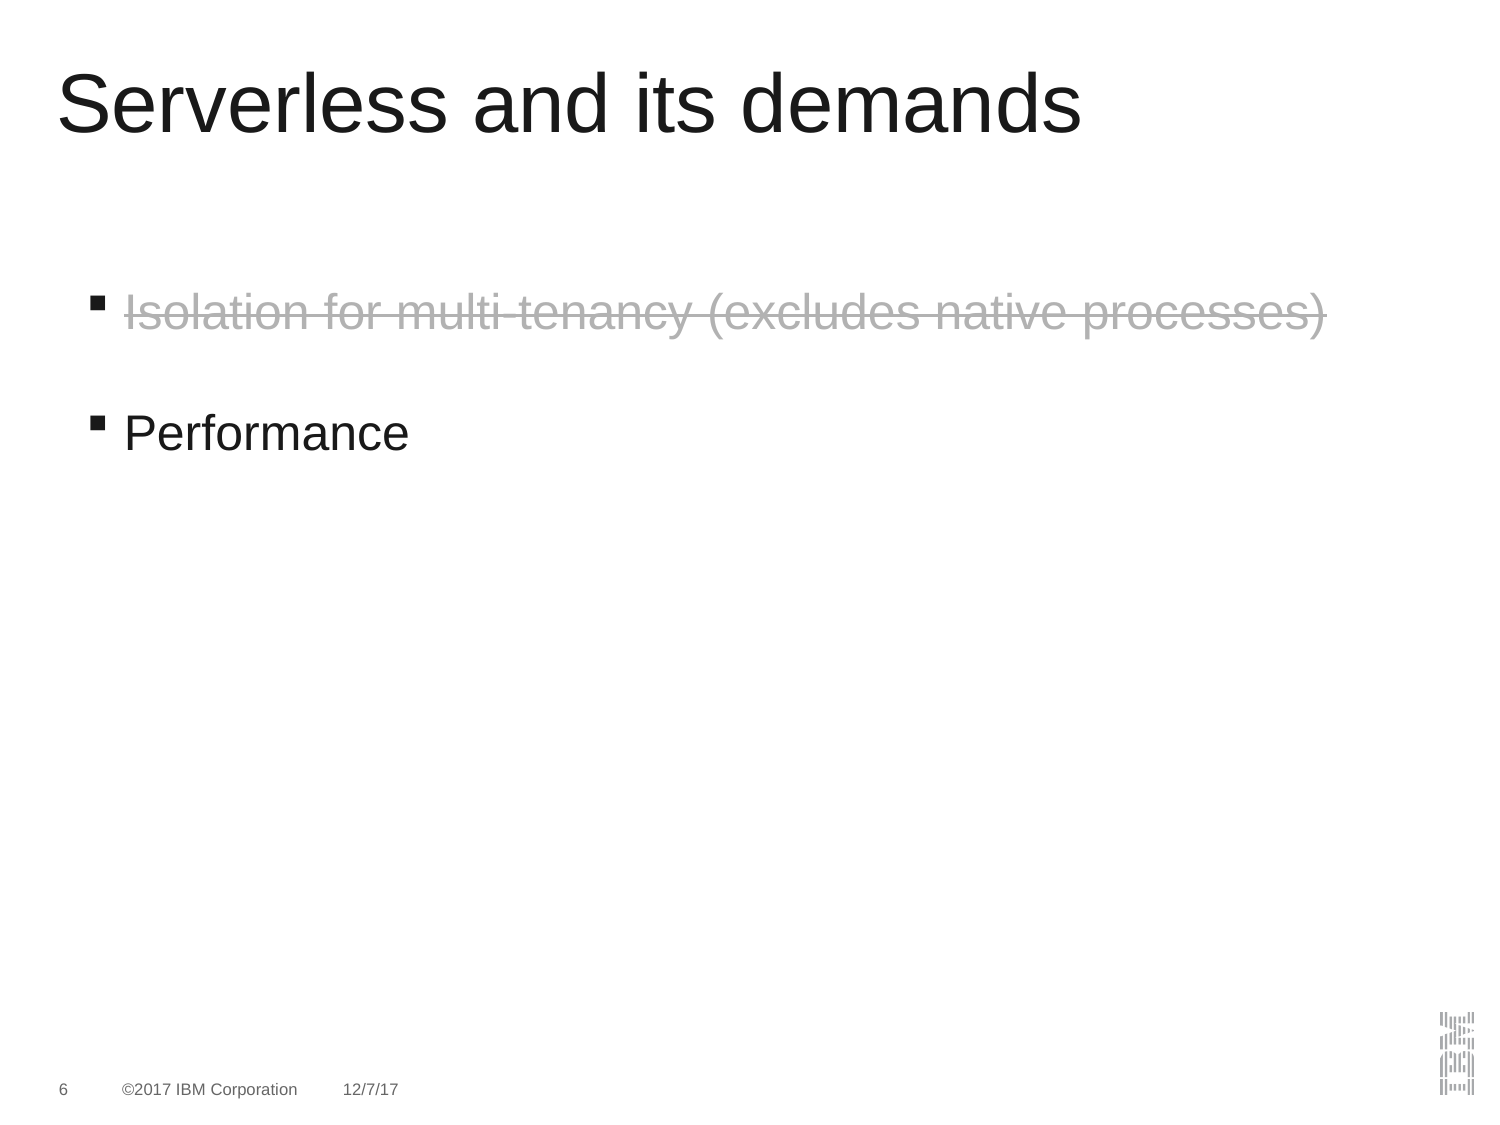

Serverless and its demands
Isolation for multi-tenancy (excludes native processes)
Performance